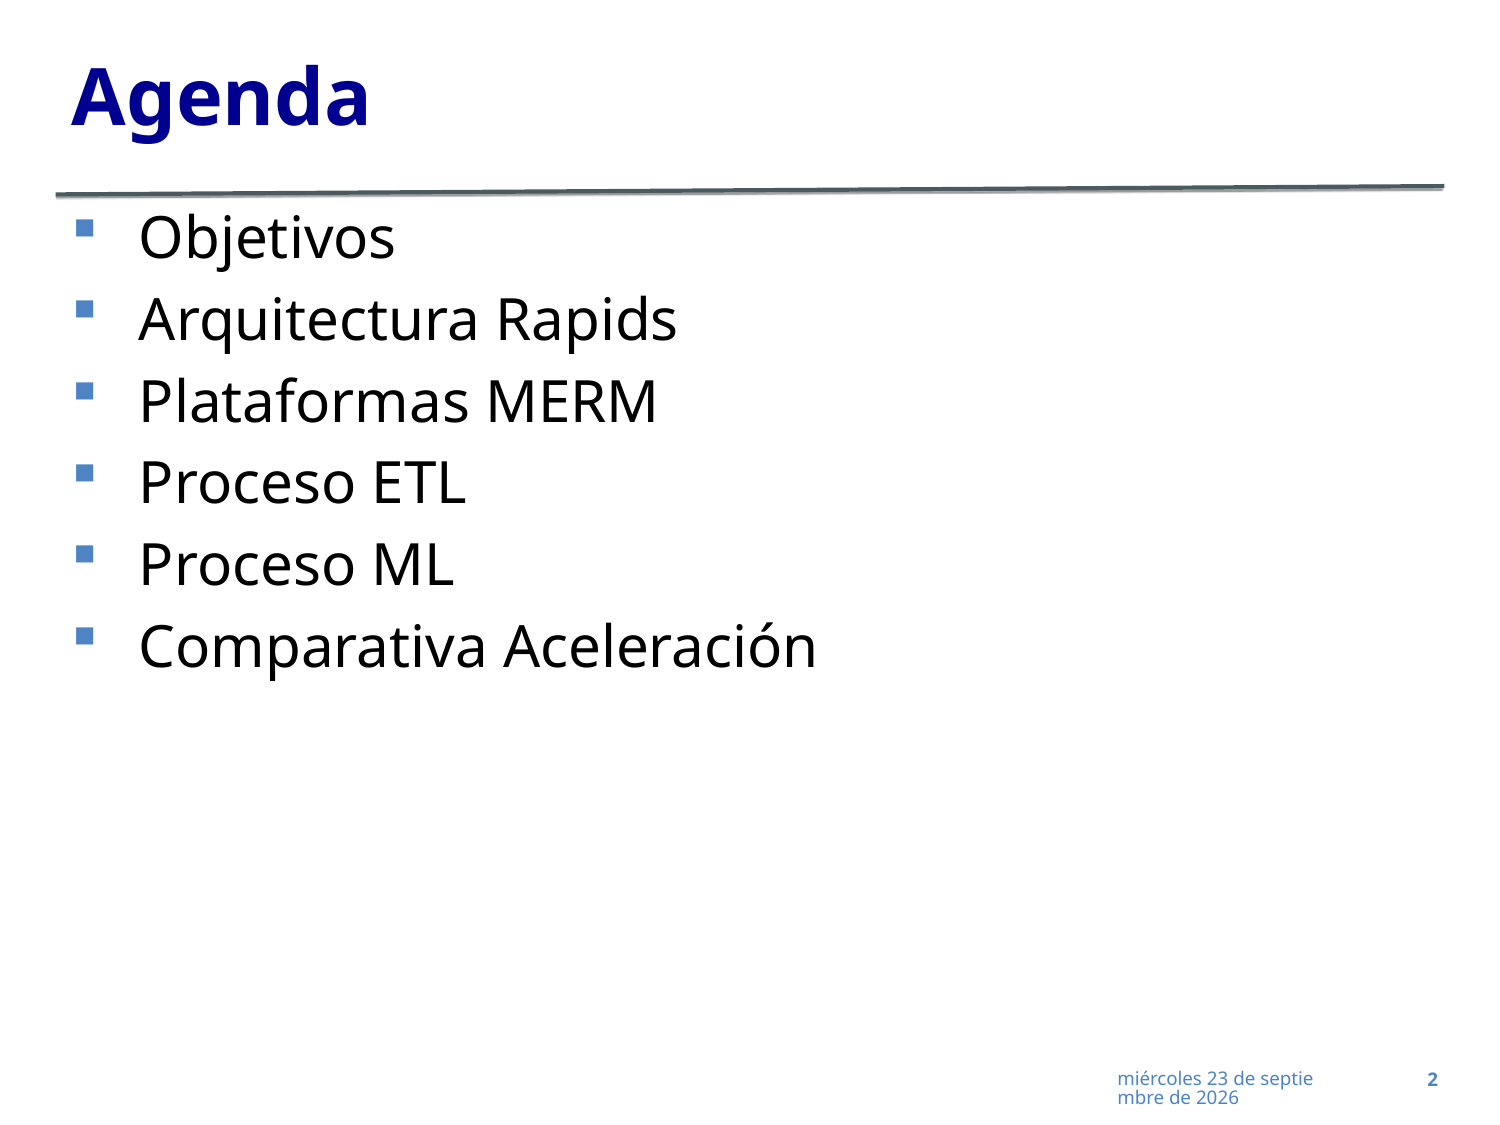

# Agenda
Objetivos
Arquitectura Rapids
Plataformas MERM
Proceso ETL
Proceso ML
Comparativa Aceleración